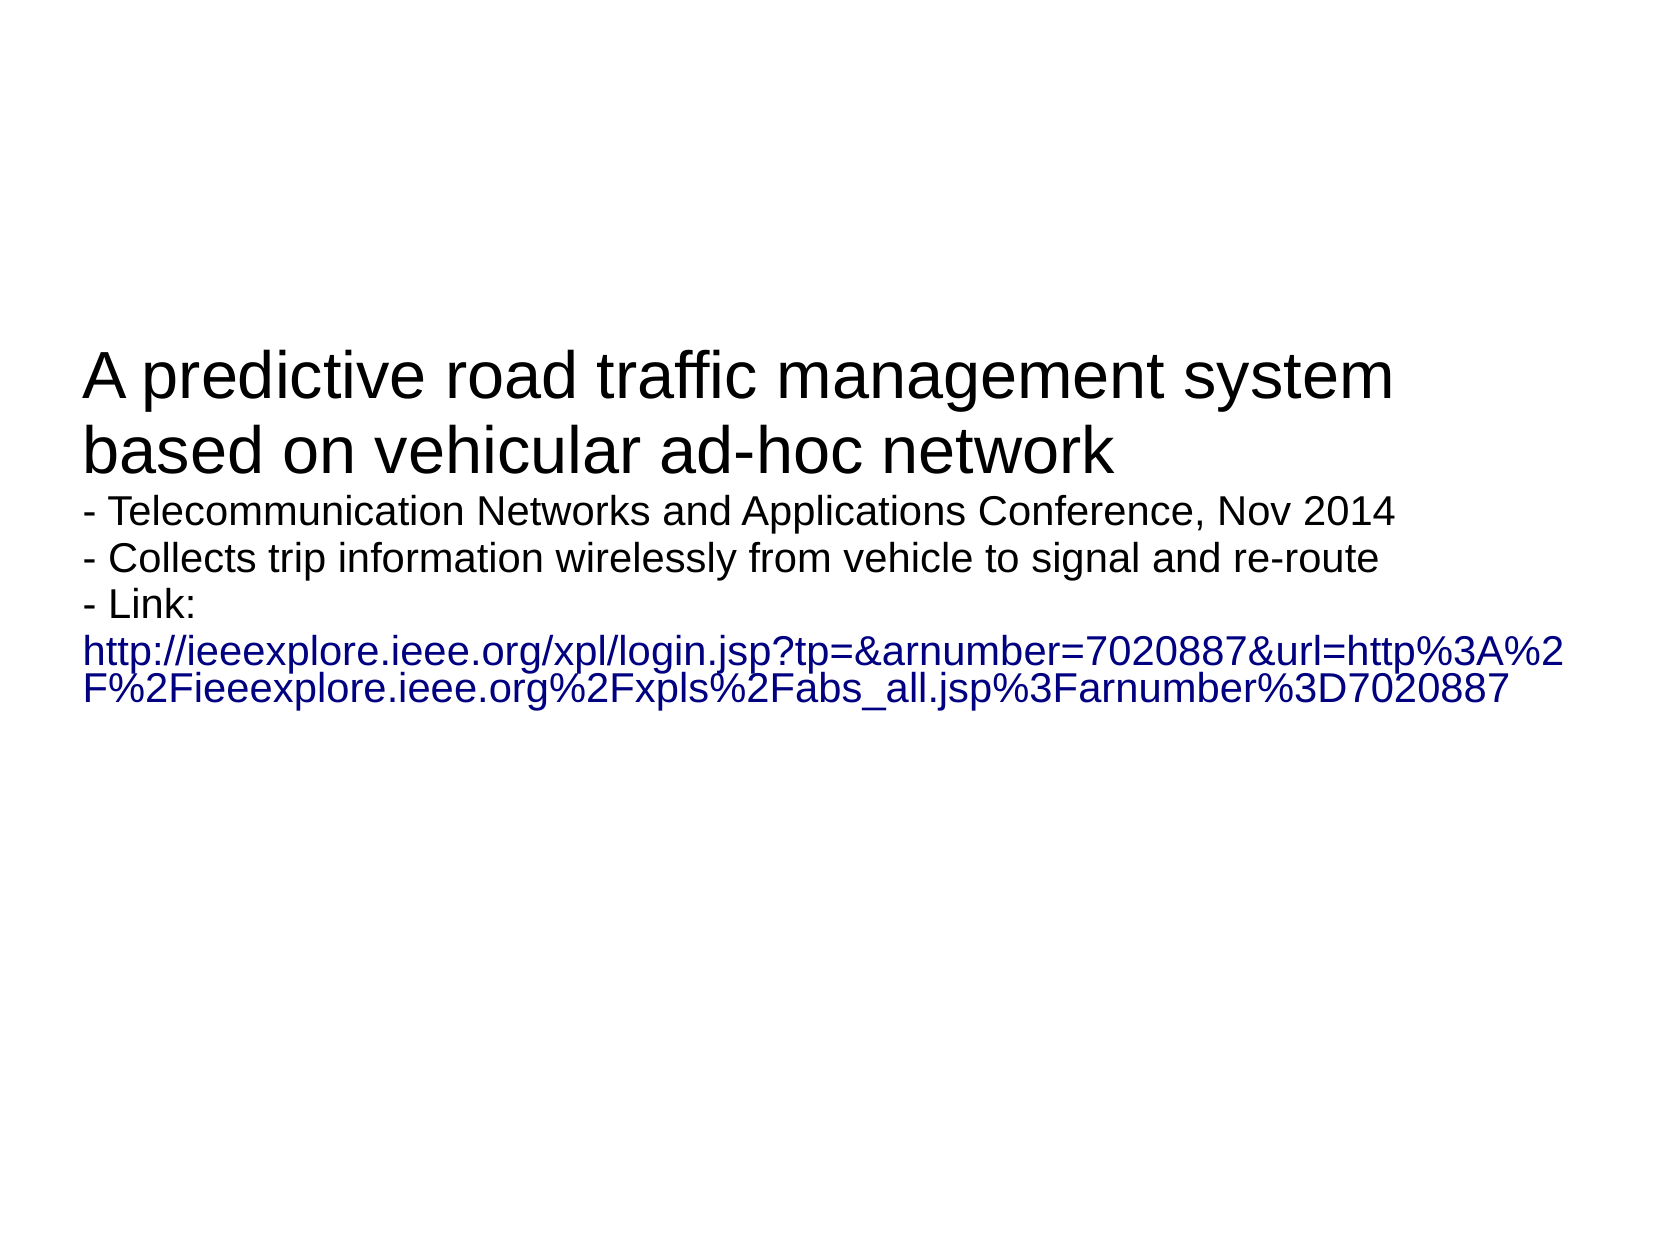

# A predictive road traffic management system based on vehicular ad-hoc network
- Telecommunication Networks and Applications Conference, Nov 2014
- Collects trip information wirelessly from vehicle to signal and re-route
- Link:
http://ieeexplore.ieee.org/xpl/login.jsp?tp=&arnumber=7020887&url=http%3A%2F%2Fieeexplore.ieee.org%2Fxpls%2Fabs_all.jsp%3Farnumber%3D7020887